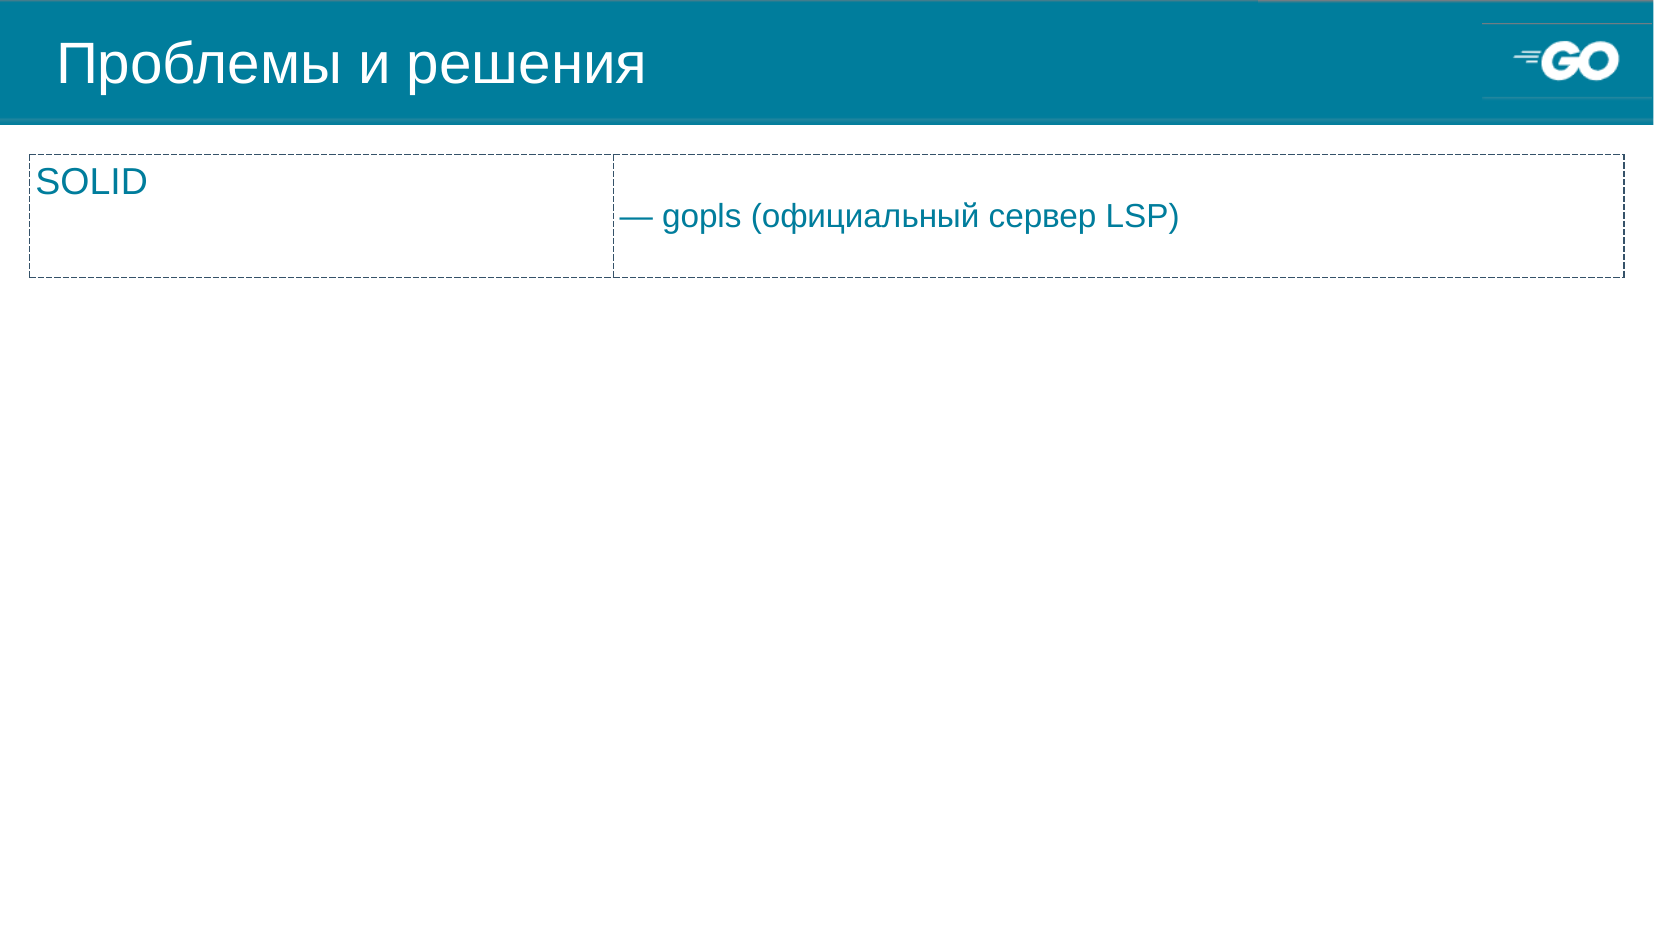

Проблемы и решения
| SOLID | — gopls (официальный сервер LSP) |
| --- | --- |